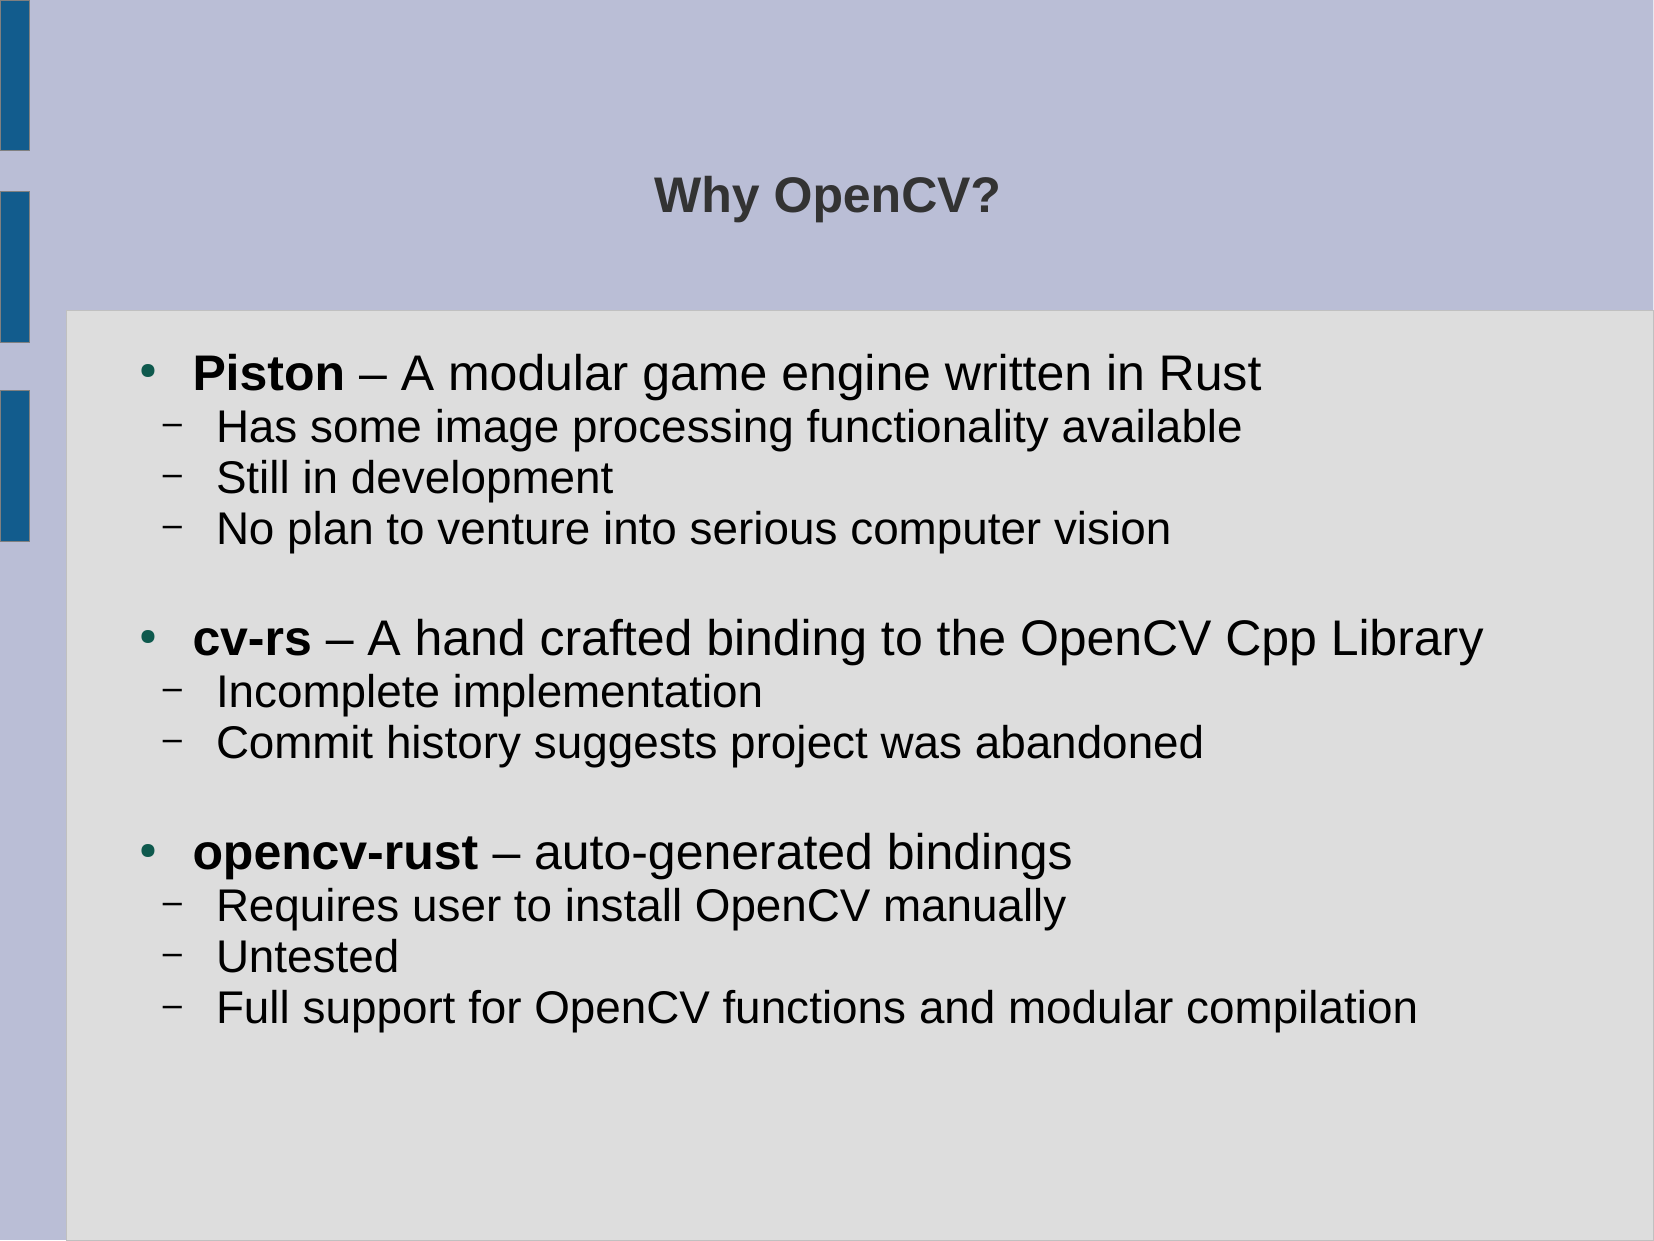

# Why OpenCV?
Piston – A modular game engine written in Rust
Has some image processing functionality available
Still in development
No plan to venture into serious computer vision
cv-rs – A hand crafted binding to the OpenCV Cpp Library
Incomplete implementation
Commit history suggests project was abandoned
opencv-rust – auto-generated bindings
Requires user to install OpenCV manually
Untested
Full support for OpenCV functions and modular compilation